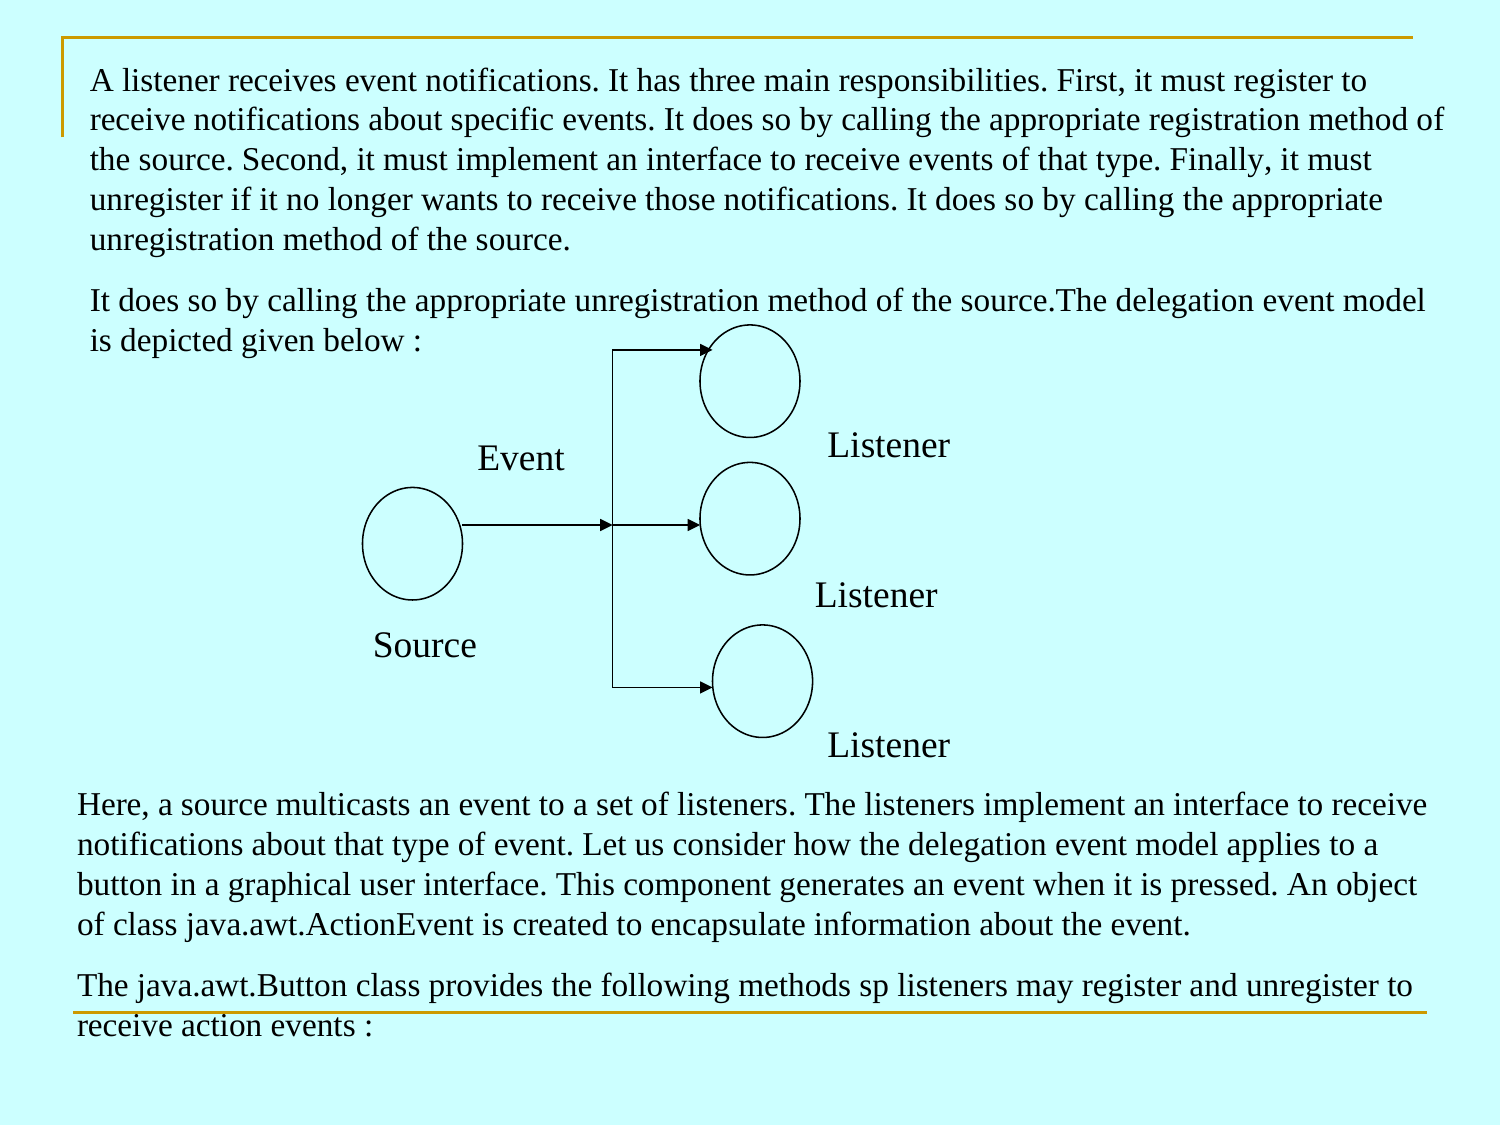

A listener receives event notifications. It has three main responsibilities. First, it must register to receive notifications about specific events. It does so by calling the appropriate registration method of the source. Second, it must implement an interface to receive events of that type. Finally, it must unregister if it no longer wants to receive those notifications. It does so by calling the appropriate unregistration method of the source.
It does so by calling the appropriate unregistration method of the source.The delegation event model is depicted given below :
Listener
Listener
Source
Listener
Event
Here, a source multicasts an event to a set of listeners. The listeners implement an interface to receive notifications about that type of event. Let us consider how the delegation event model applies to a button in a graphical user interface. This component generates an event when it is pressed. An object of class java.awt.ActionEvent is created to encapsulate information about the event.
The java.awt.Button class provides the following methods sp listeners may register and unregister to receive action events :